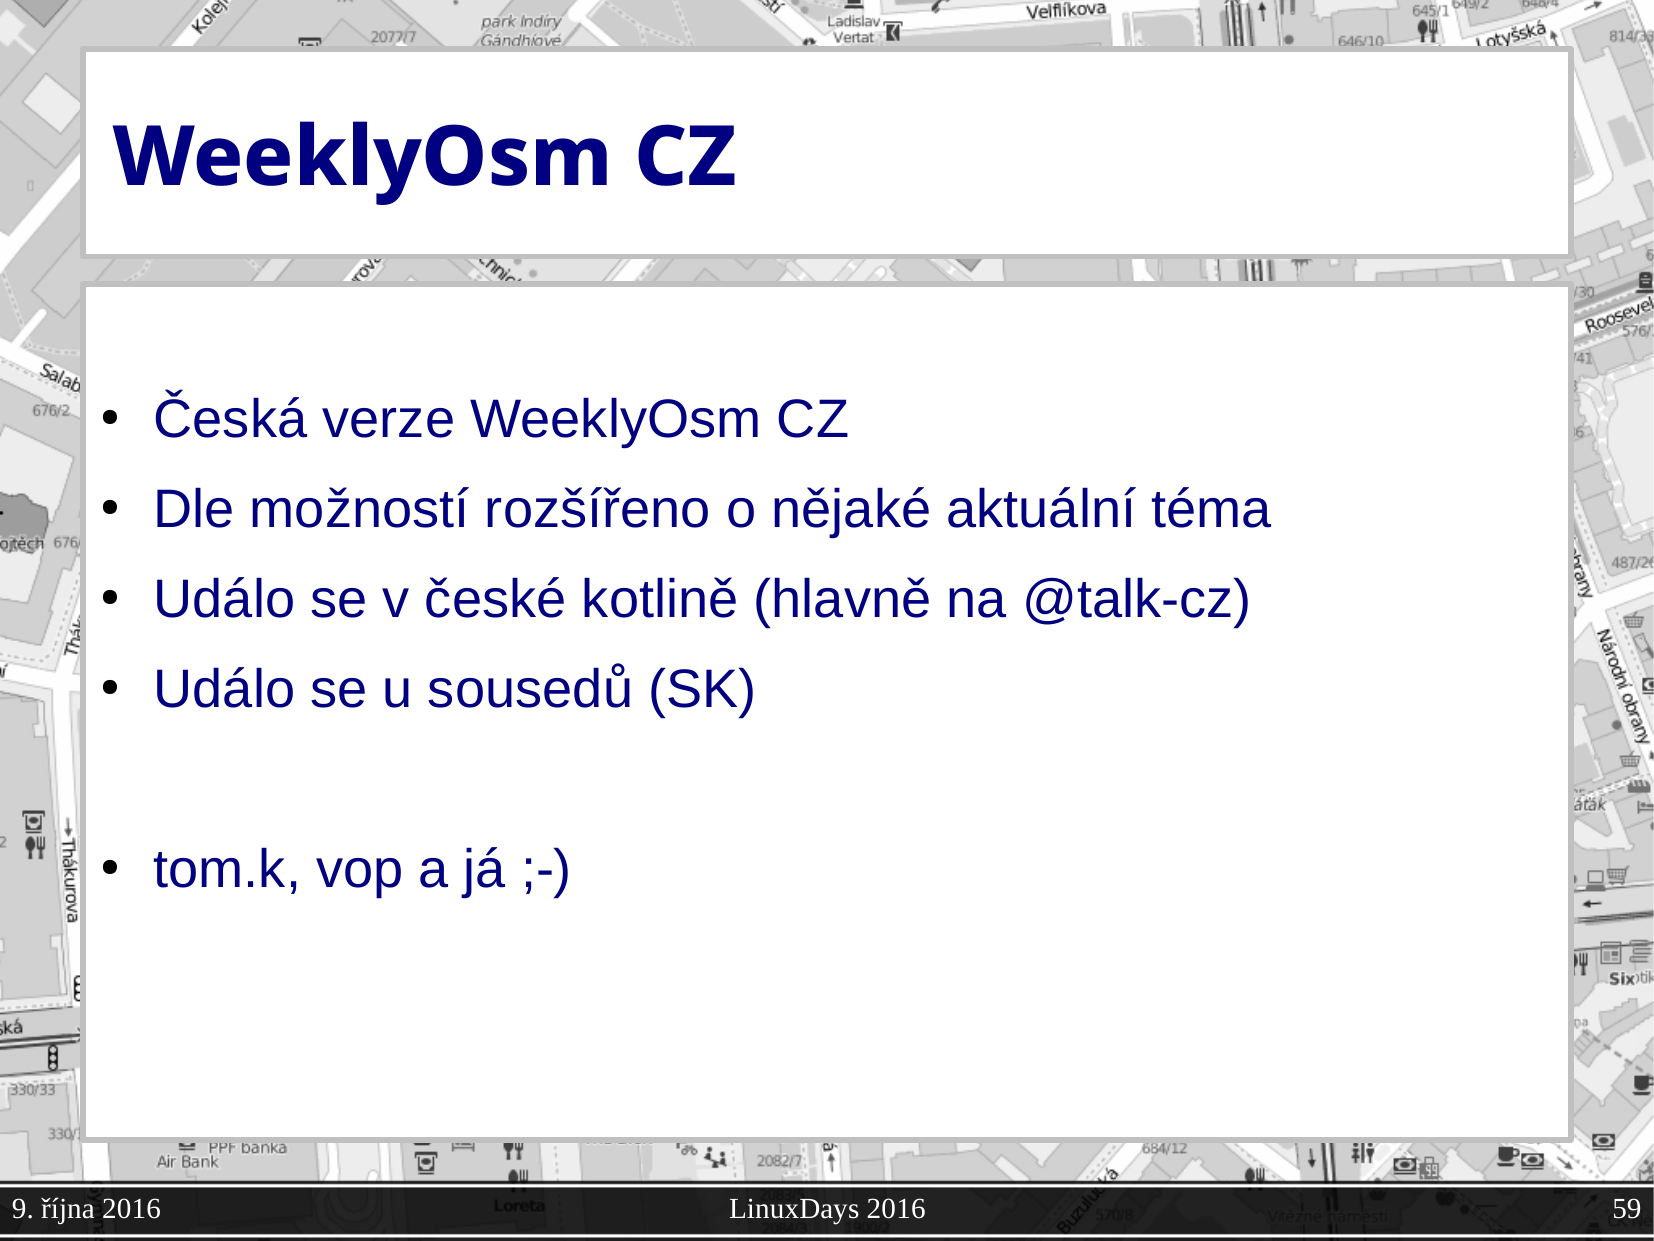

# WeeklyOsm CZ
Česká verze WeeklyOsm CZ
Dle možností rozšířeno o nějaké aktuální téma
Událo se v české kotlině (hlavně na @talk-cz)
Událo se u sousedů (SK)
tom.k, vop a já ;-)
18. listopadu 2015
Marián Kyral - GISday 2015, Praha
59